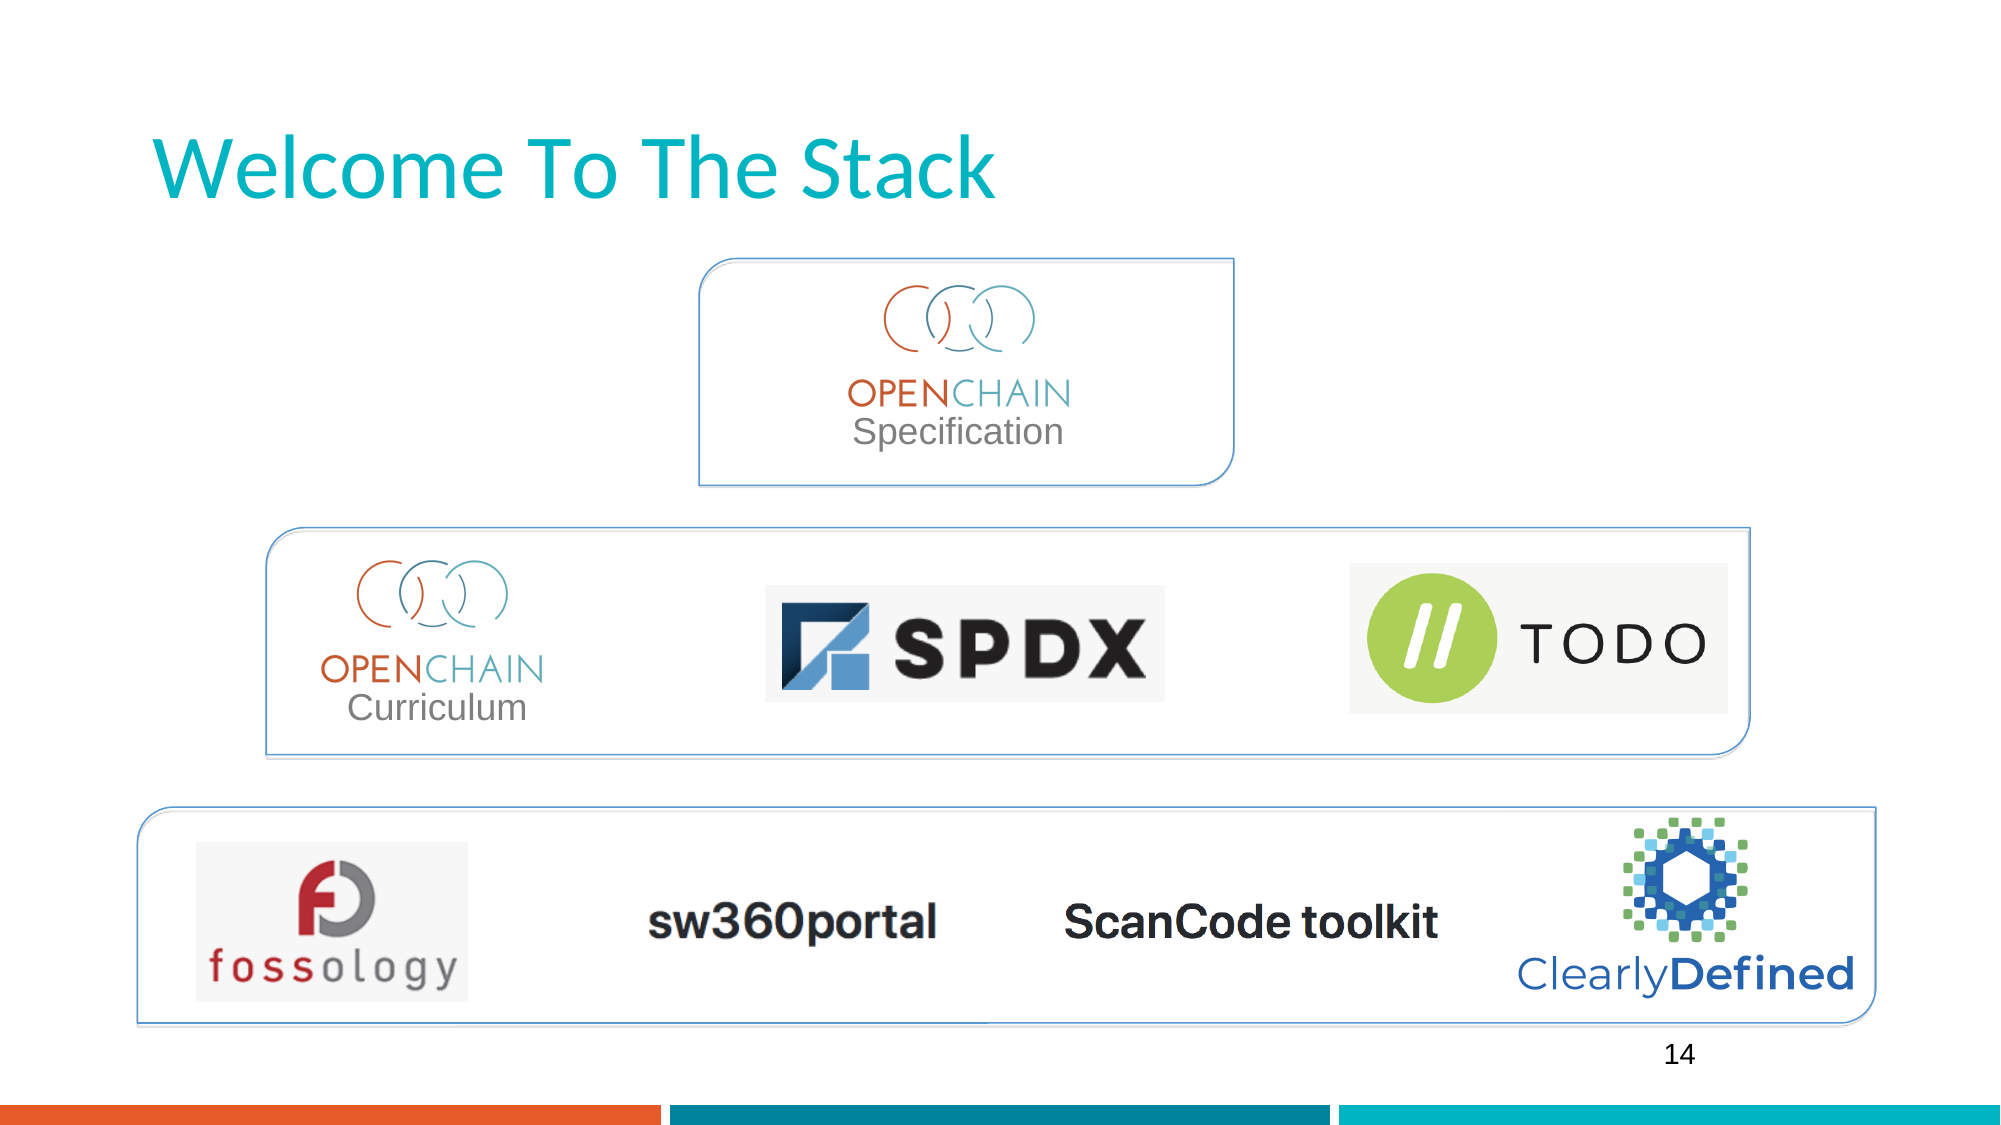

# Welcome To The Stack
Specification
Curriculum